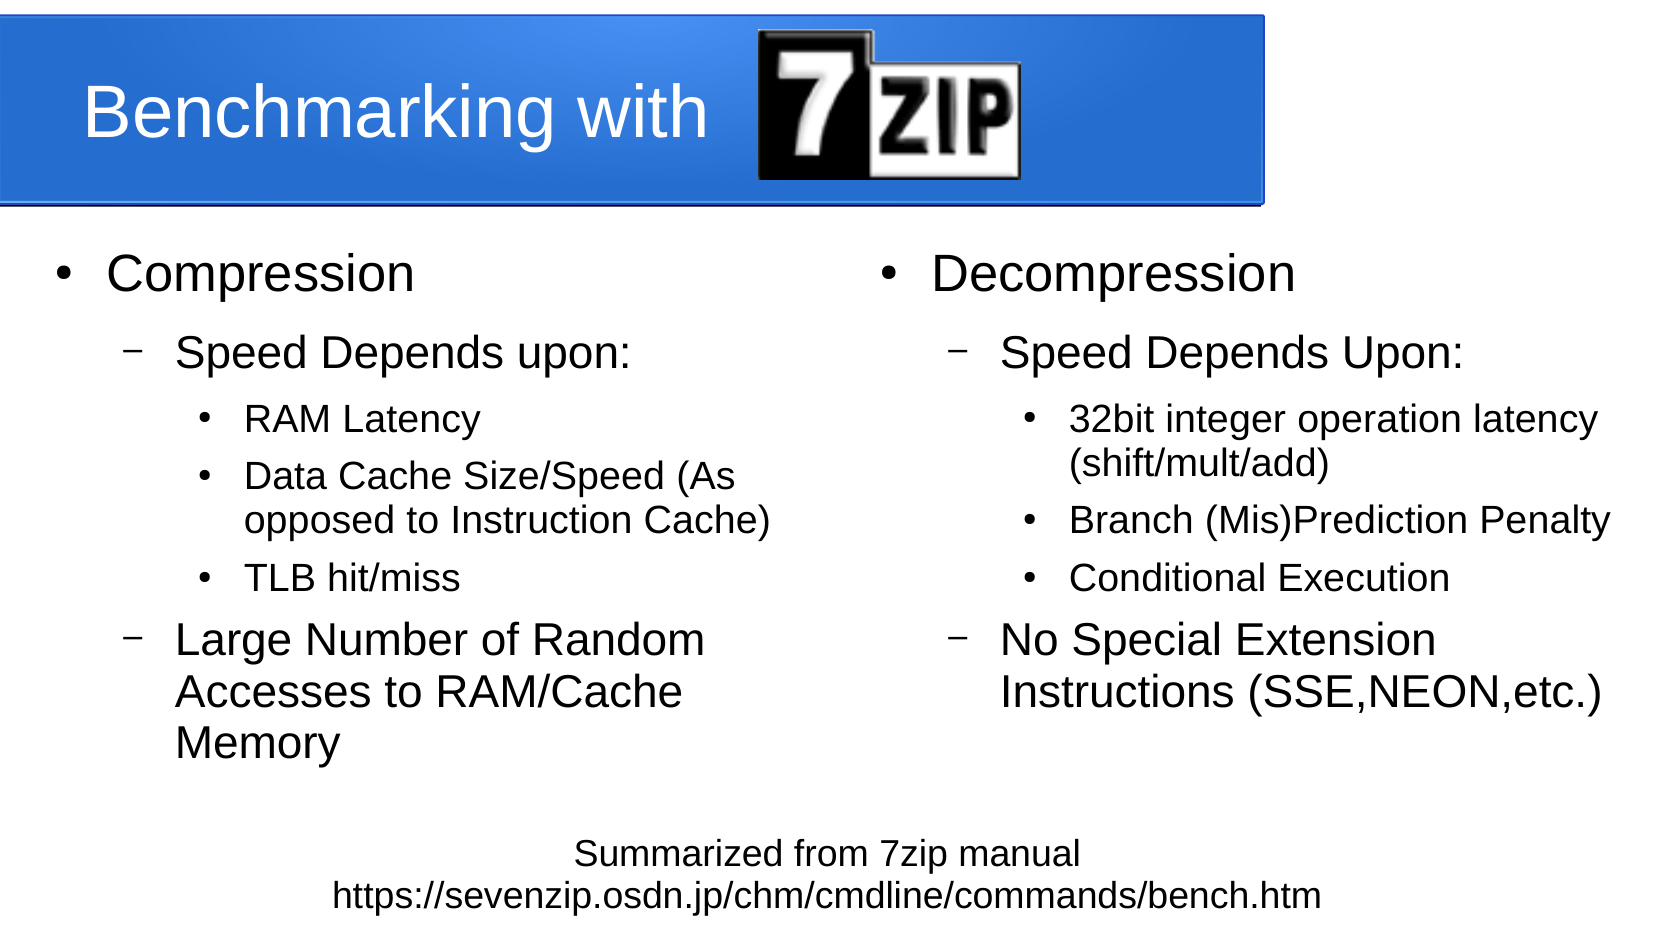

# Benchmarking with
Compression
Speed Depends upon:
RAM Latency
Data Cache Size/Speed (As opposed to Instruction Cache)
TLB hit/miss
Large Number of Random Accesses to RAM/Cache Memory
Decompression
Speed Depends Upon:
32bit integer operation latency (shift/mult/add)
Branch (Mis)Prediction Penalty
Conditional Execution
No Special Extension Instructions (SSE,NEON,etc.)
Summarized from 7zip manual
https://sevenzip.osdn.jp/chm/cmdline/commands/bench.htm